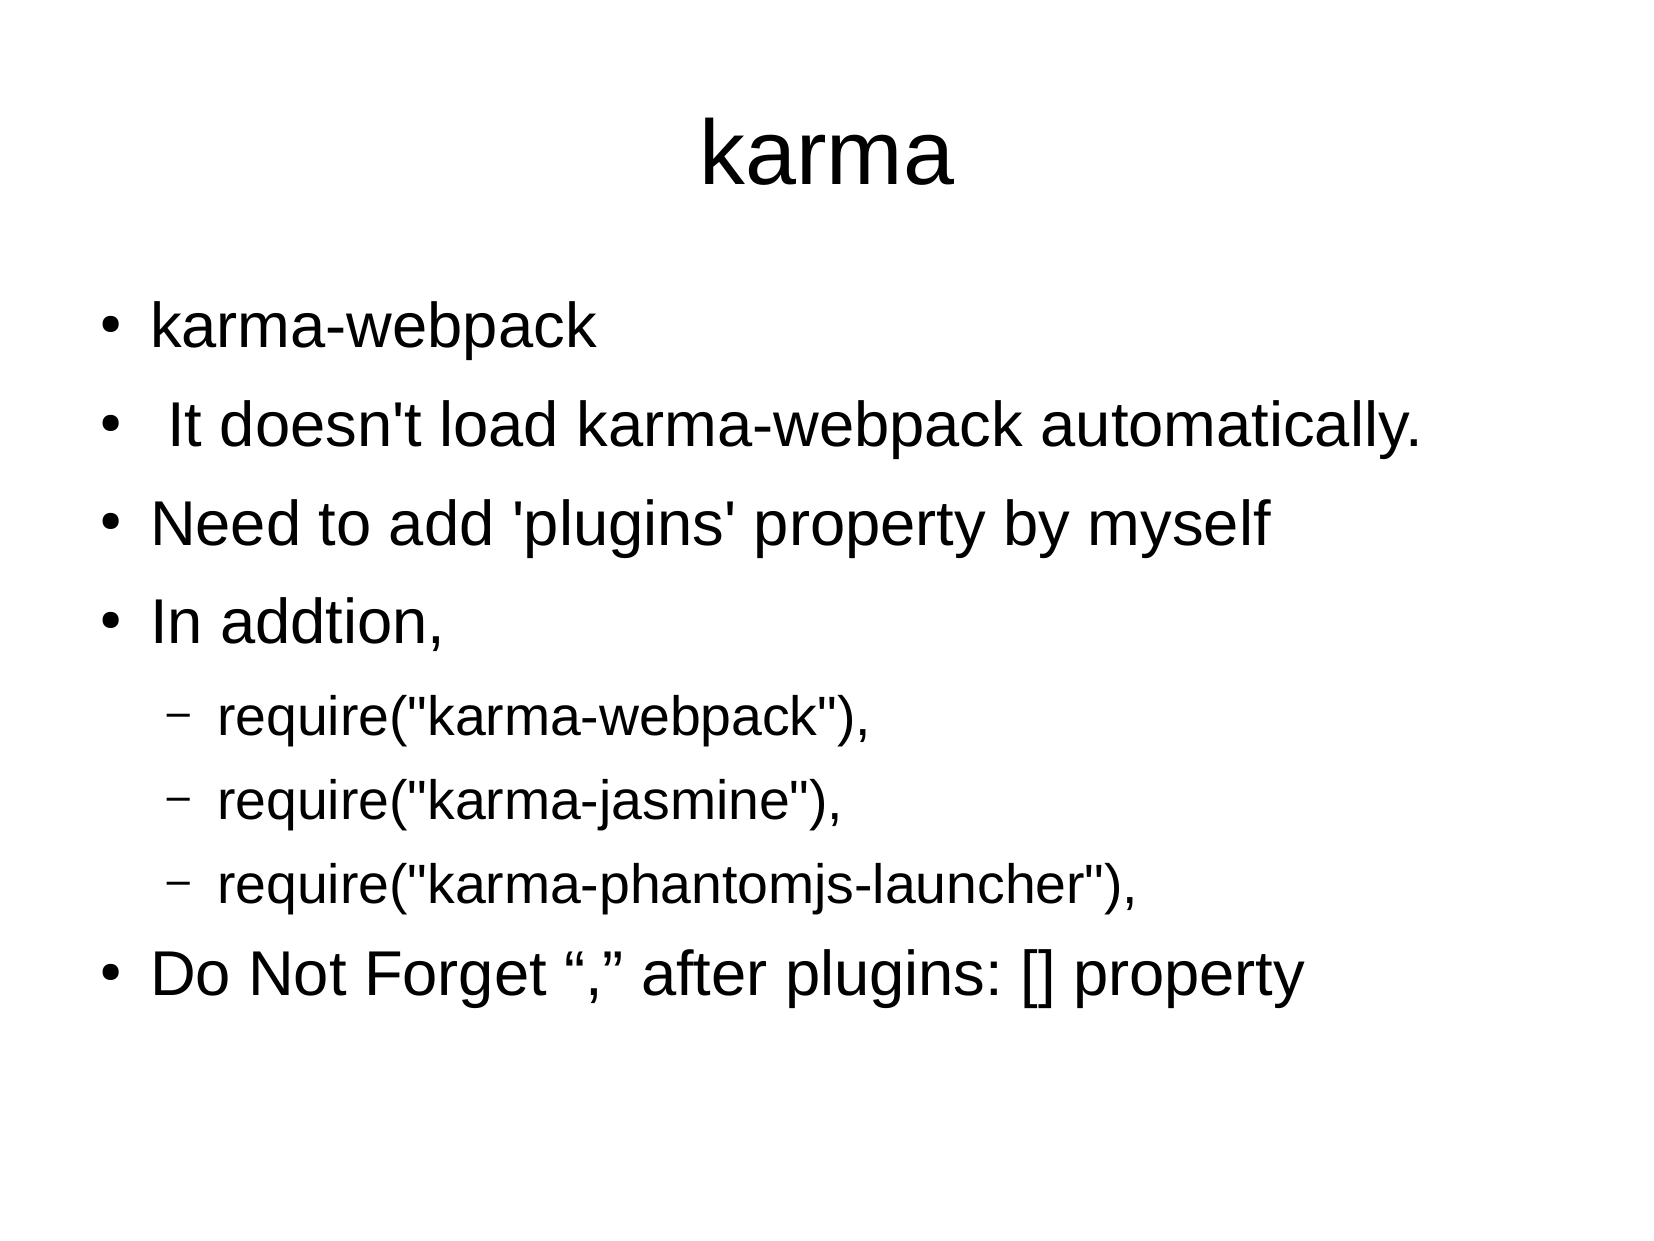

# karma
karma-webpack
 It doesn't load karma-webpack automatically.
Need to add 'plugins' property by myself
In addtion,
require("karma-webpack"),
require("karma-jasmine"),
require("karma-phantomjs-launcher"),
Do Not Forget “,” after plugins: [] property